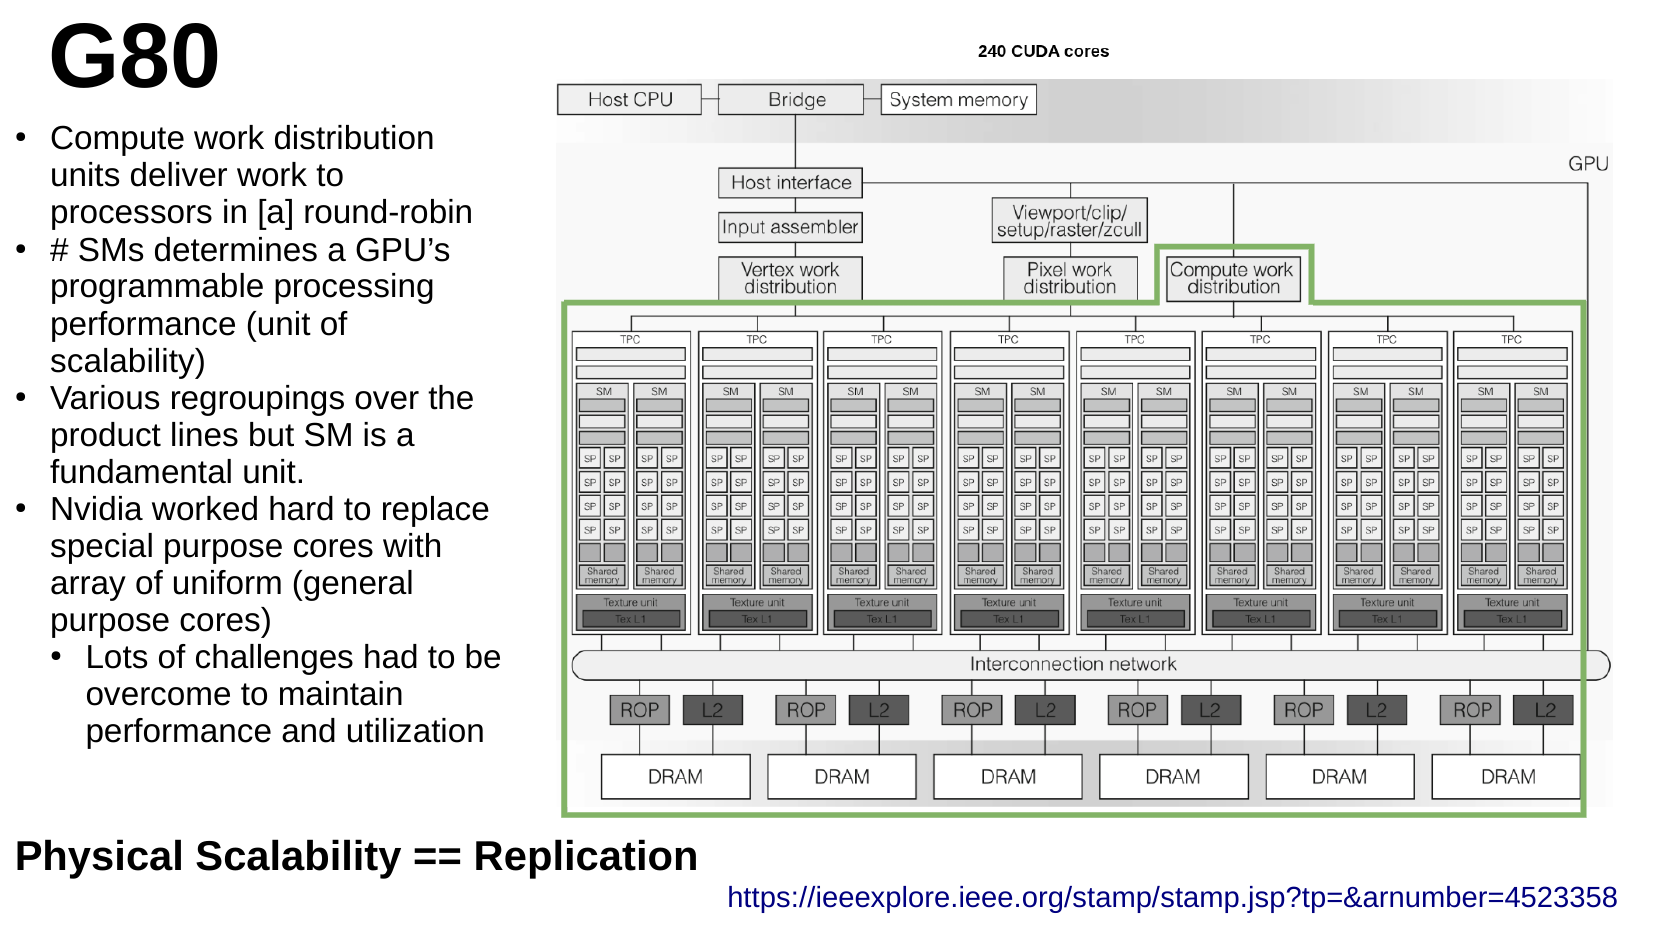

# G80
Compute work distribution units deliver work to processors in [a] round-robin
# SMs determines a GPU’s programmable processing performance (unit of scalability)
Various regroupings over the product lines but SM is a fundamental unit.
Nvidia worked hard to replace special purpose cores with array of uniform (general purpose cores)
Lots of challenges had to be overcome to maintain performance and utilization
Physical Scalability == Replication
https://ieeexplore.ieee.org/stamp/stamp.jsp?tp=&arnumber=4523358